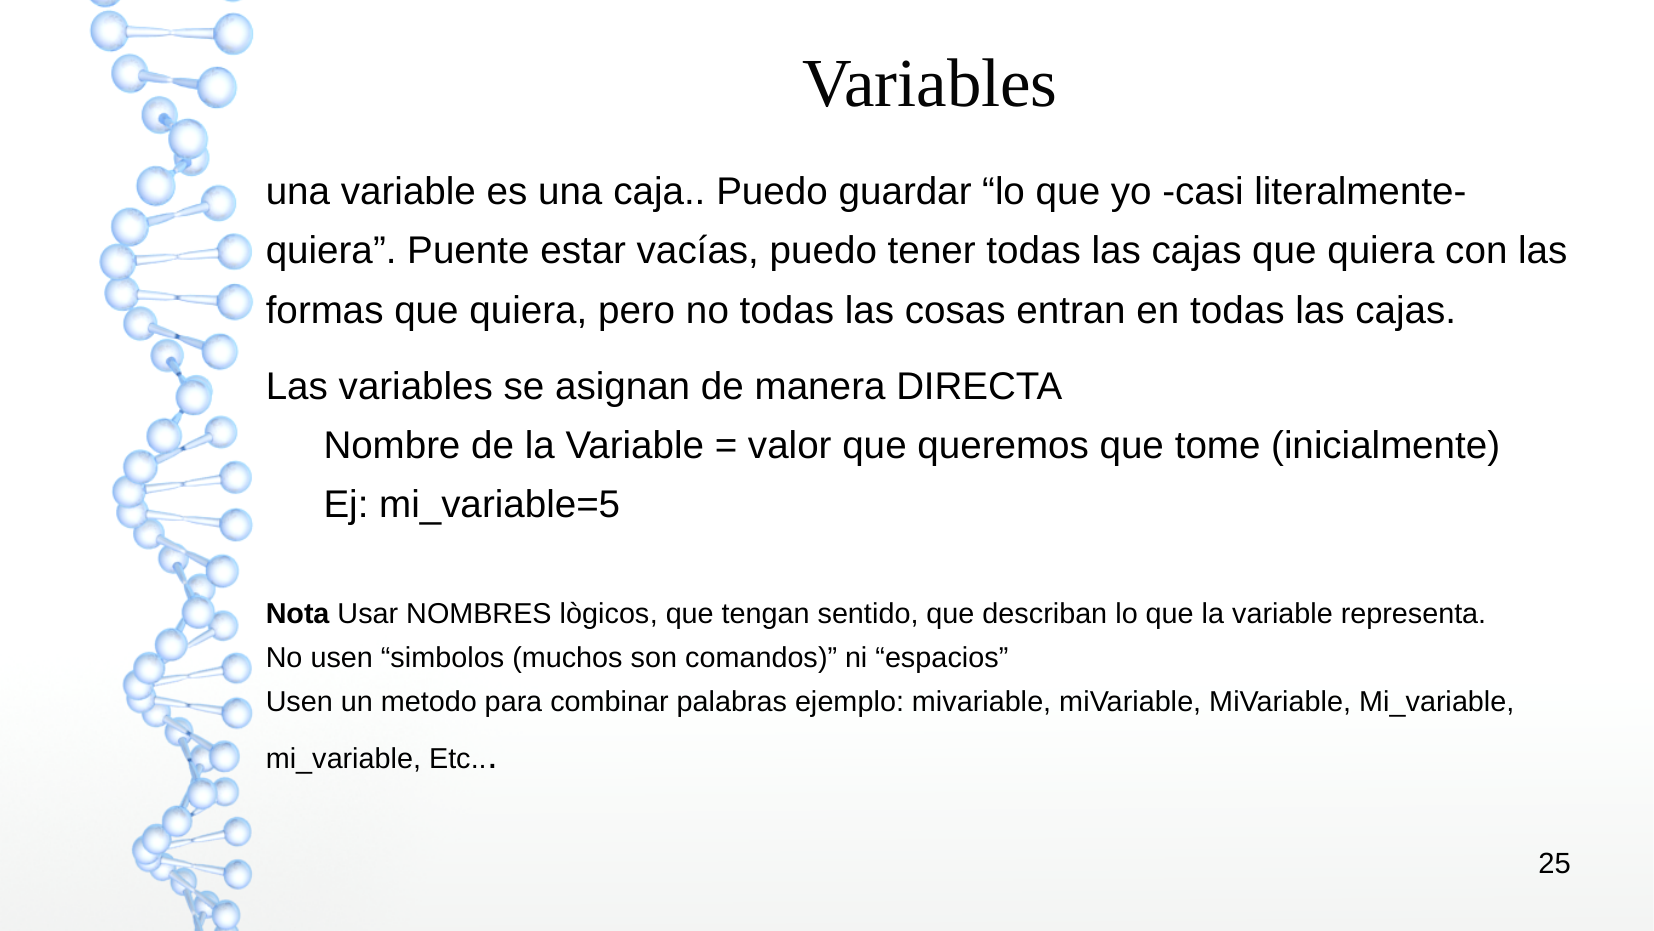

# Variables
una variable es una caja.. Puedo guardar “lo que yo -casi literalmente- quiera”. Puente estar vacías, puedo tener todas las cajas que quiera con las formas que quiera, pero no todas las cosas entran en todas las cajas.
Las variables se asignan de manera DIRECTA
Nombre de la Variable = valor que queremos que tome (inicialmente)
Ej: mi_variable=5
Nota Usar NOMBRES lògicos, que tengan sentido, que describan lo que la variable representa.
No usen “simbolos (muchos son comandos)” ni “espacios”
Usen un metodo para combinar palabras ejemplo: mivariable, miVariable, MiVariable, Mi_variable, mi_variable, Etc...
25